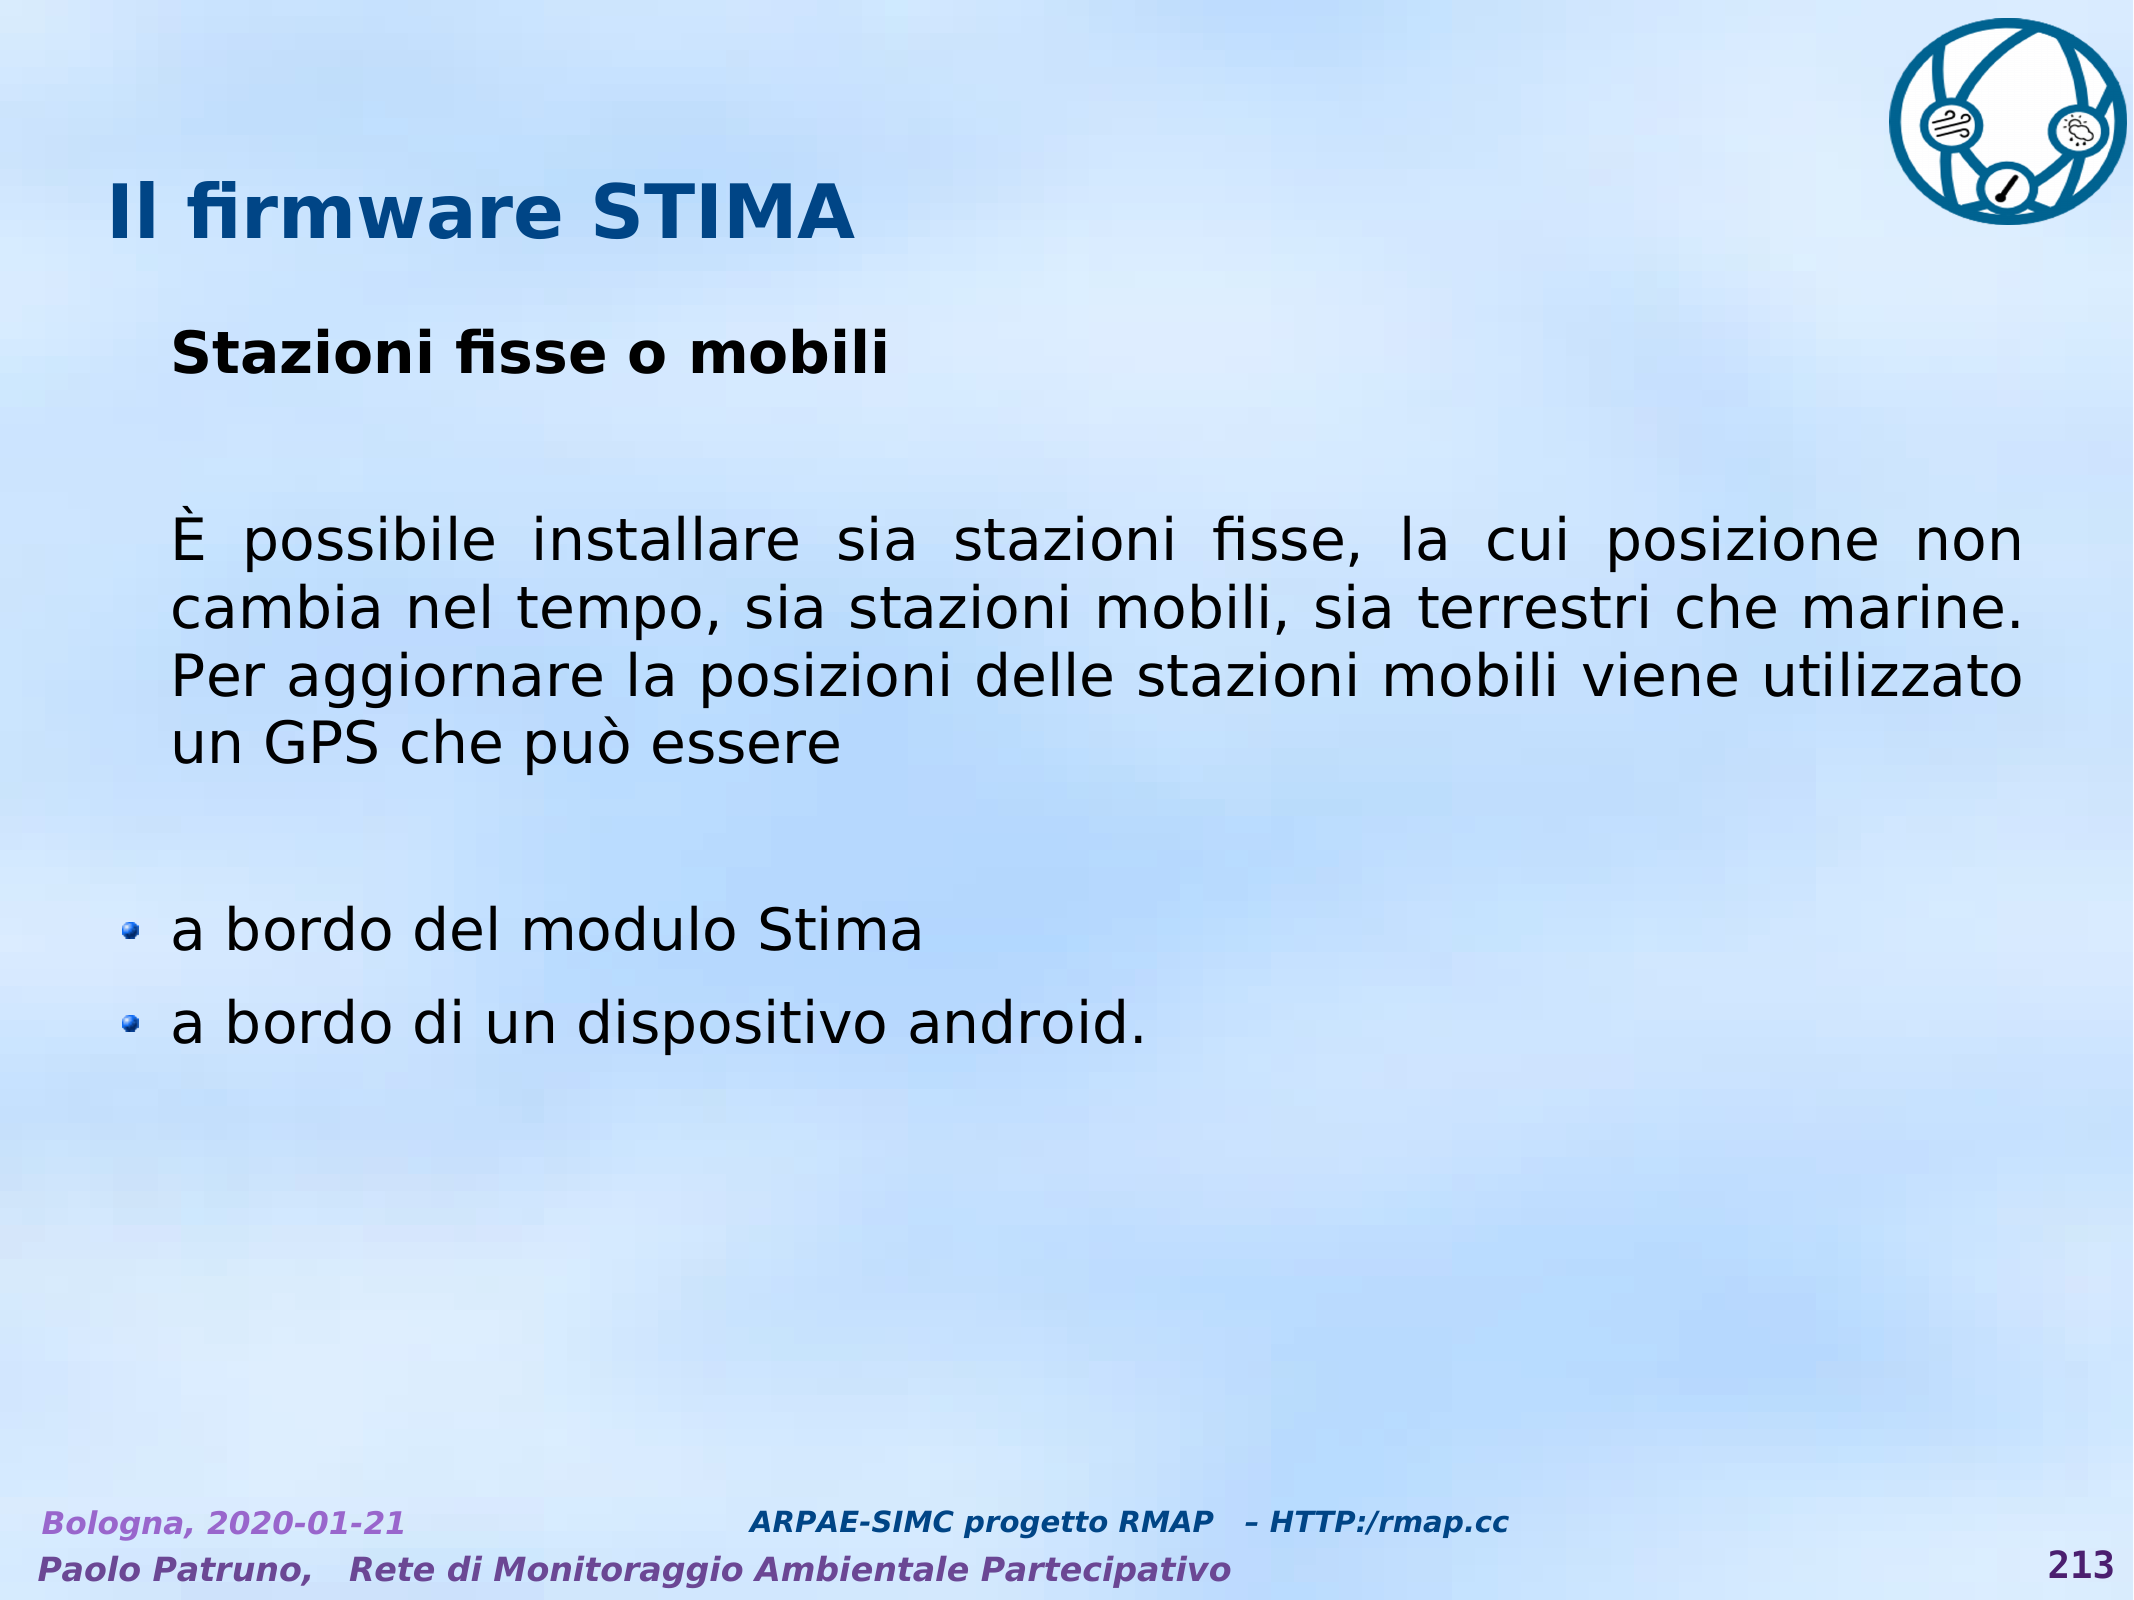

# Il firmware STIMA
Stazioni fisse o mobili
È possibile installare sia stazioni fisse, la cui posizione non cambia nel tempo, sia stazioni mobili, sia terrestri che marine. Per aggiornare la posizioni delle stazioni mobili viene utilizzato un GPS che può essere
a bordo del modulo Stima
a bordo di un dispositivo android.